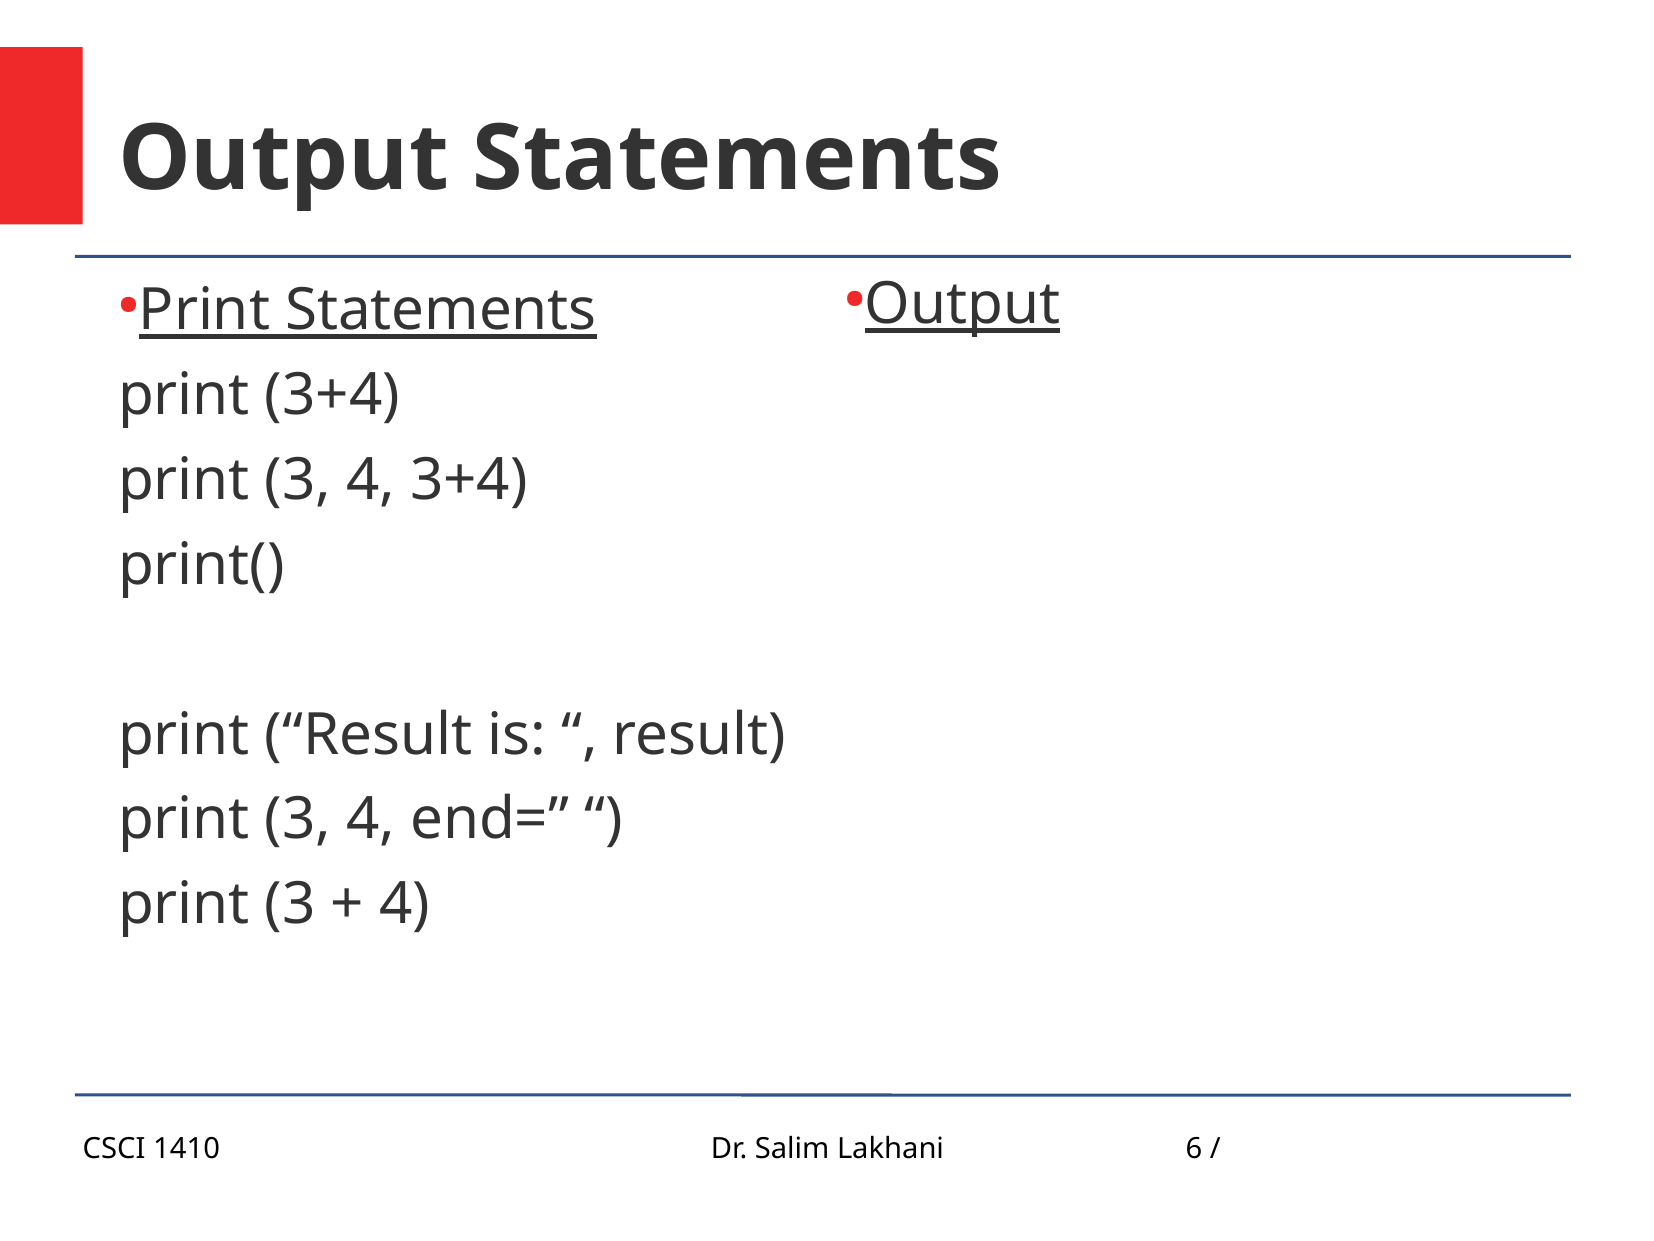

# Output Statements
Output
Print Statements
print (3+4)
print (3, 4, 3+4)
print()
print (“Result is: “, result)
print (3, 4, end=” “)
print (3 + 4)
CSCI 1410
Dr. Salim Lakhani
5 /